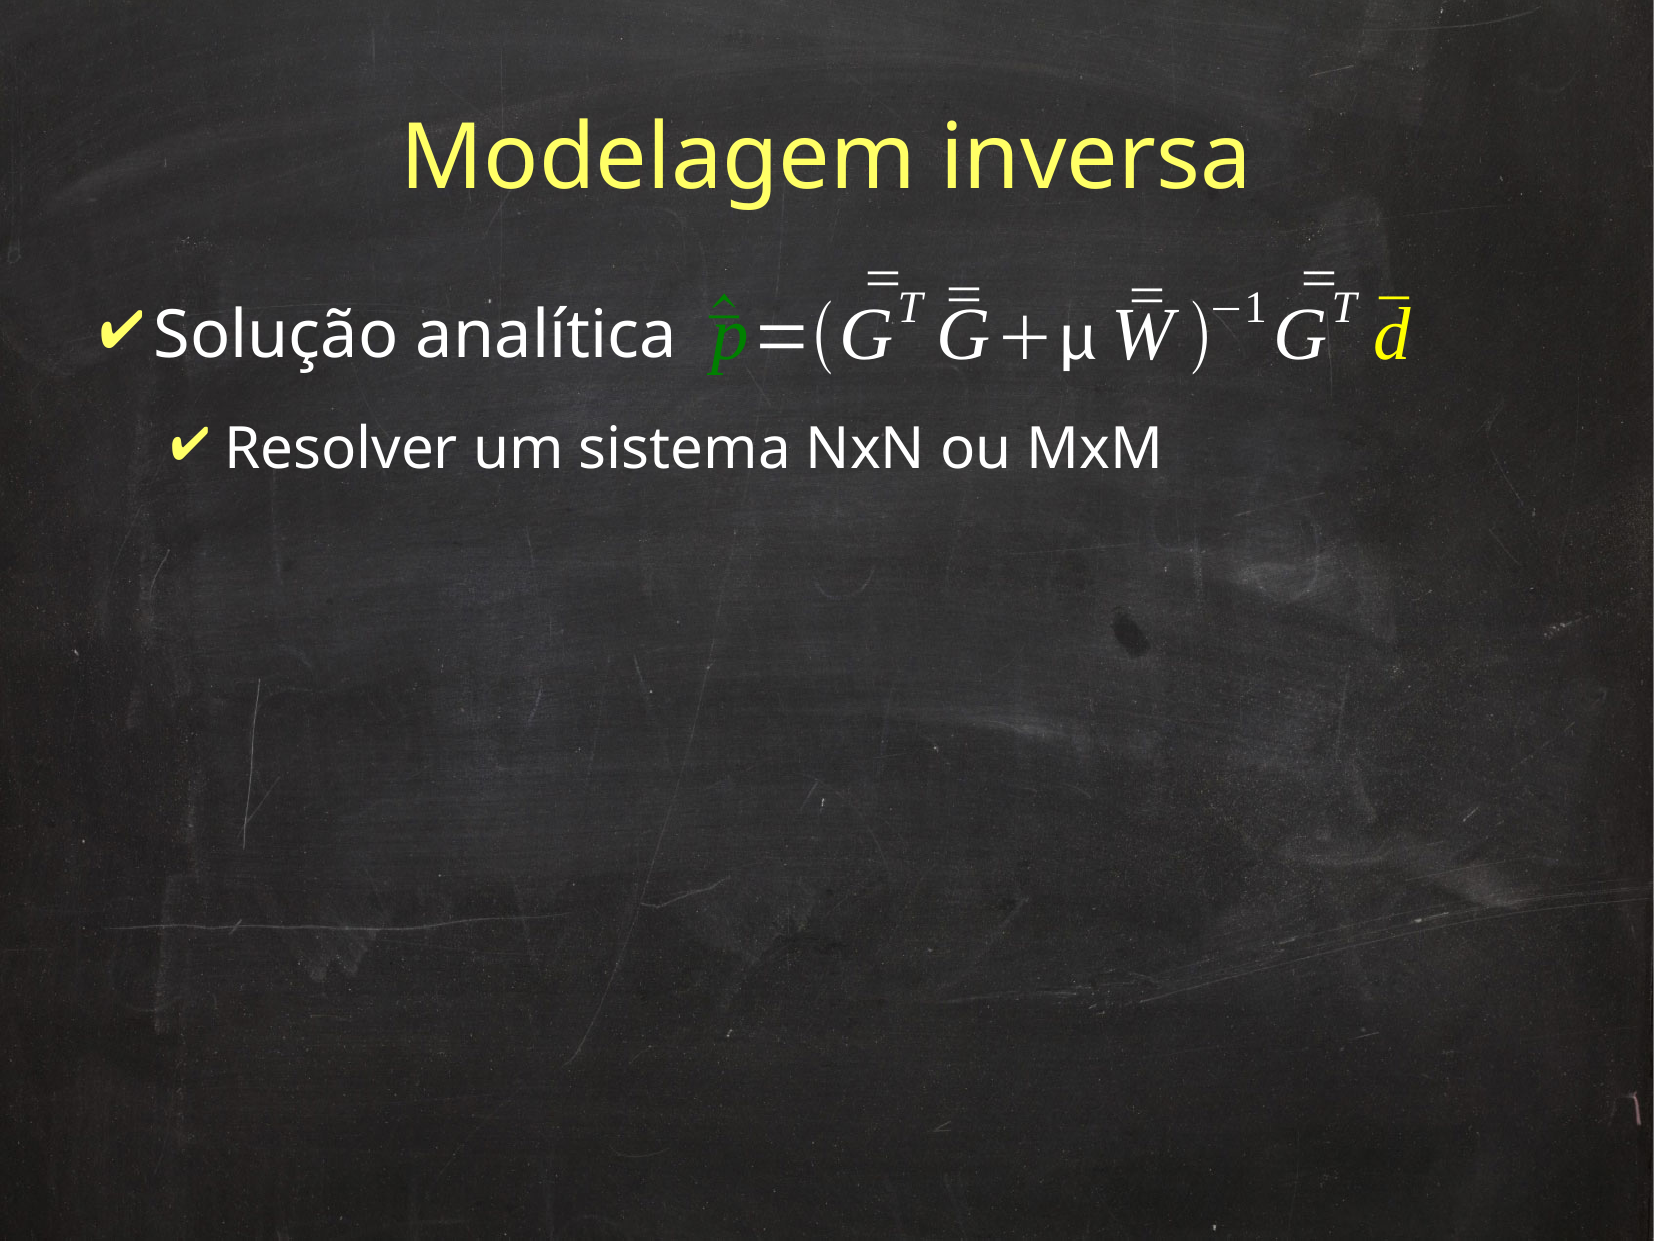

# Modelagem inversa
Solução analítica
Resolver um sistema NxN ou MxM